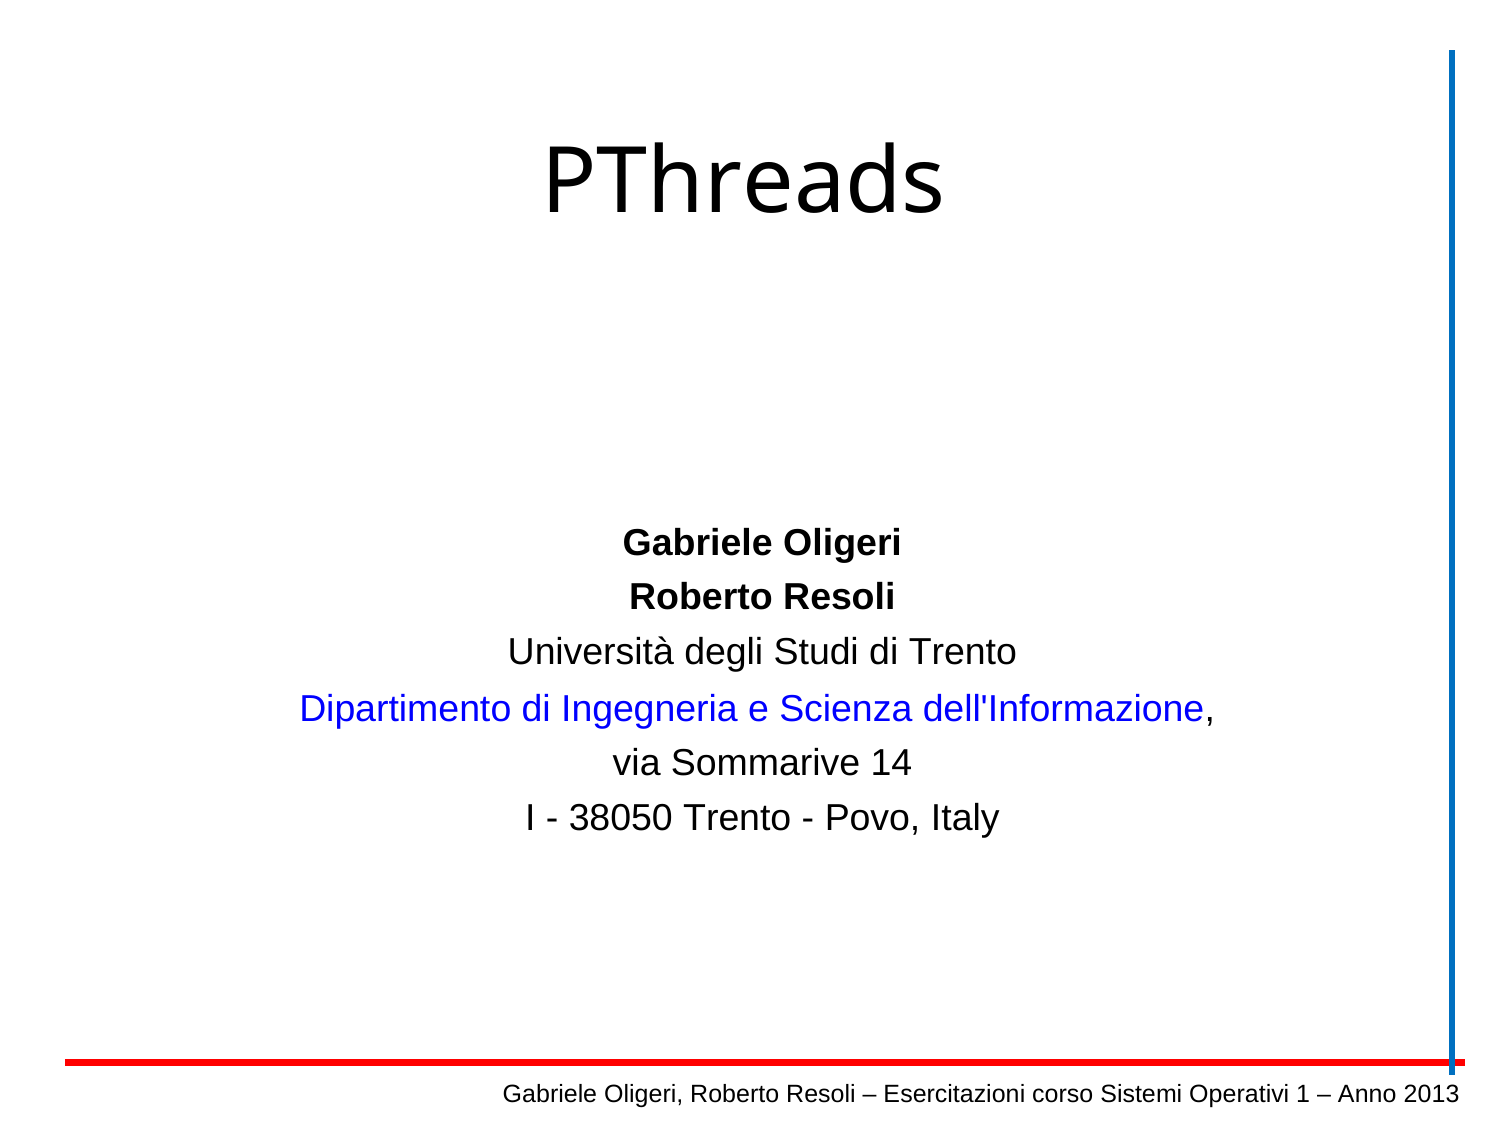

# PThreads
Gabriele Oligeri
Roberto Resoli
Università degli Studi di Trento
Dipartimento di Ingegneria e Scienza dell'Informazione,
via Sommarive 14
I - 38050 Trento - Povo, Italy